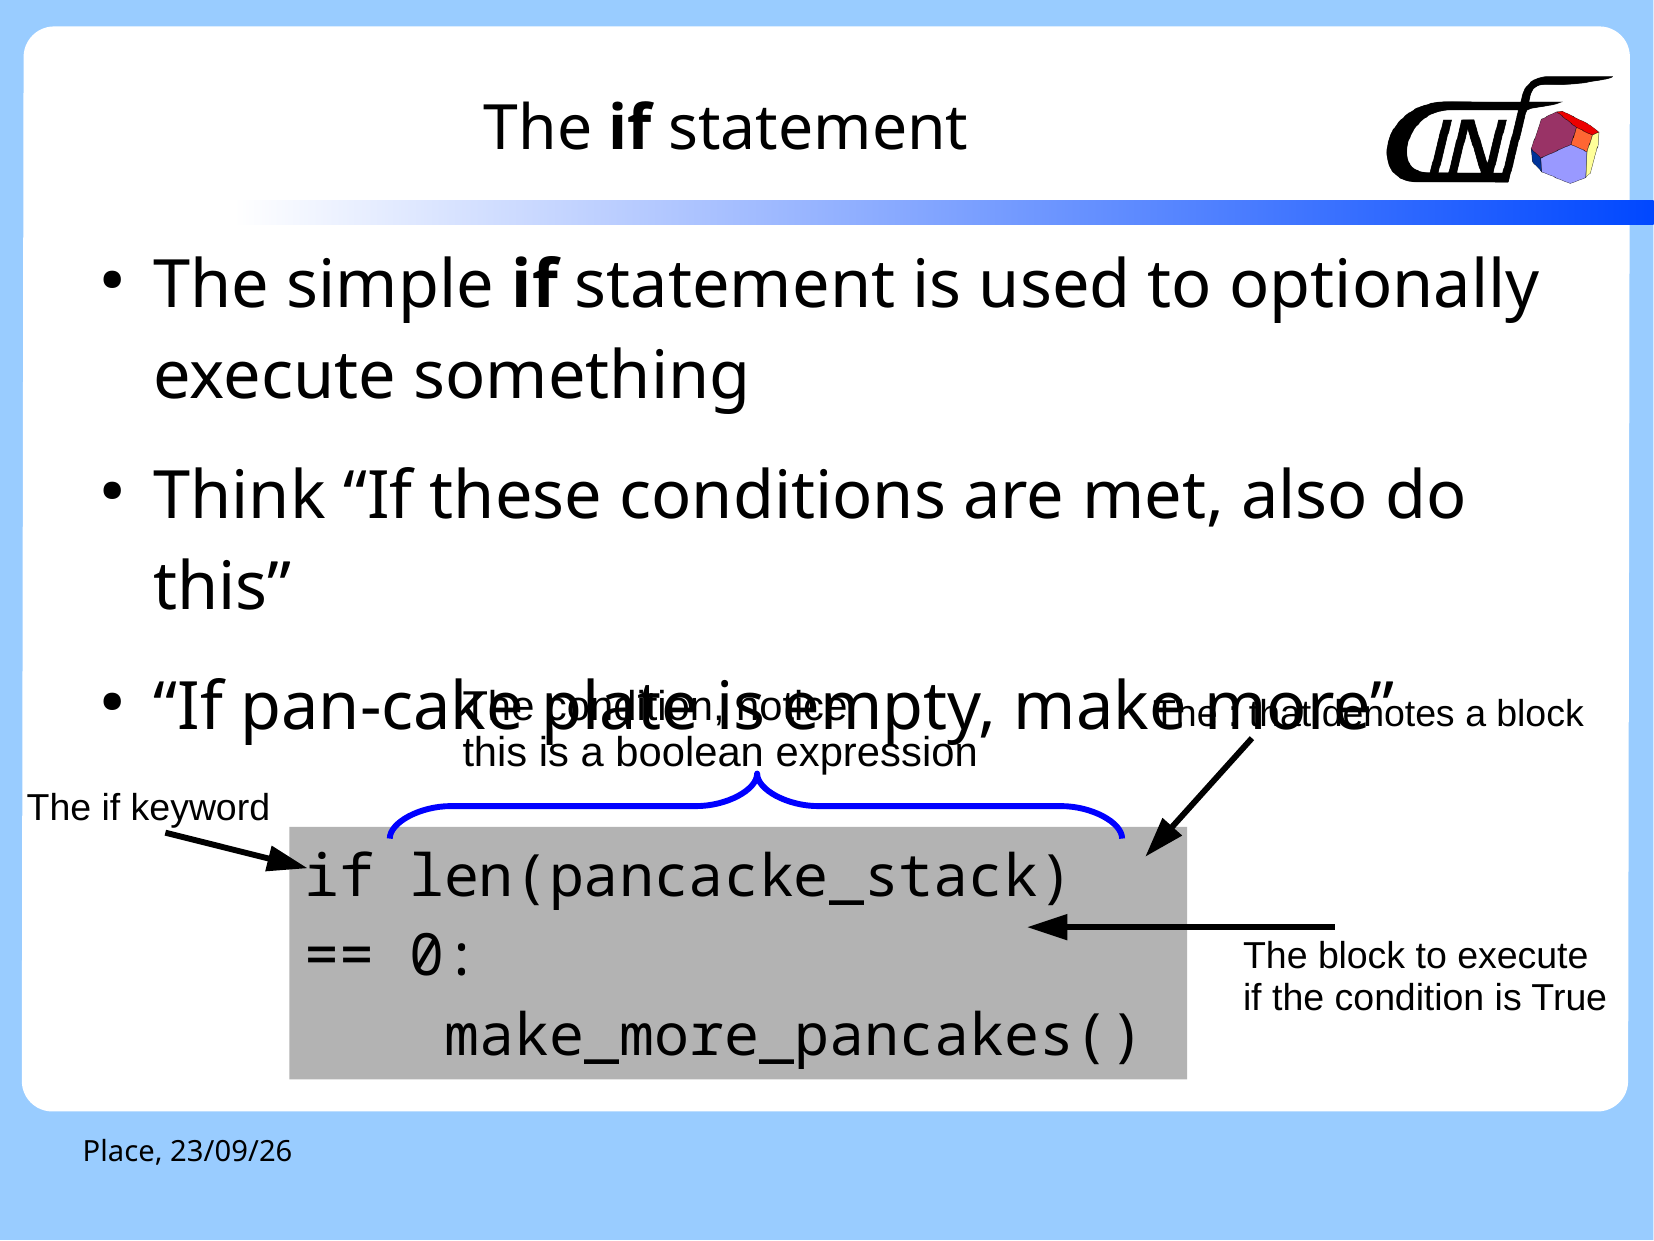

# The if statement
The simple if statement is used to optionally execute something
Think “If these conditions are met, also do this”
“If pan-cake plate is empty, make more”
The condition, notice
this is a boolean expression
The : that denotes a block
The if keyword
if len(pancacke_stack) == 0:
 make_more_pancakes()
The block to execute
if the condition is True